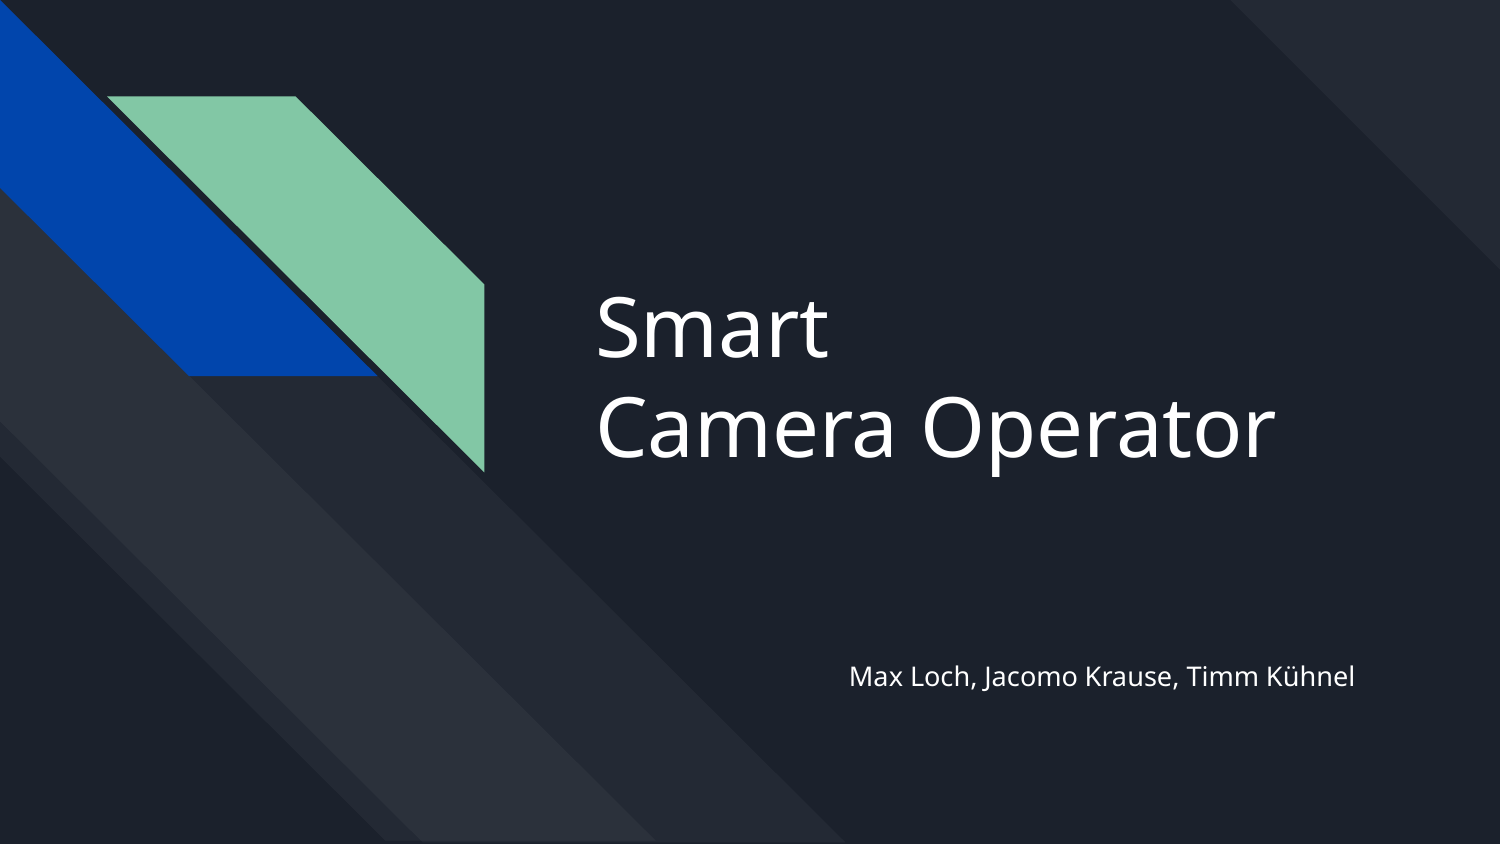

Smart
Camera Operator
# Max Loch, Jacomo Krause, Timm Kühnel